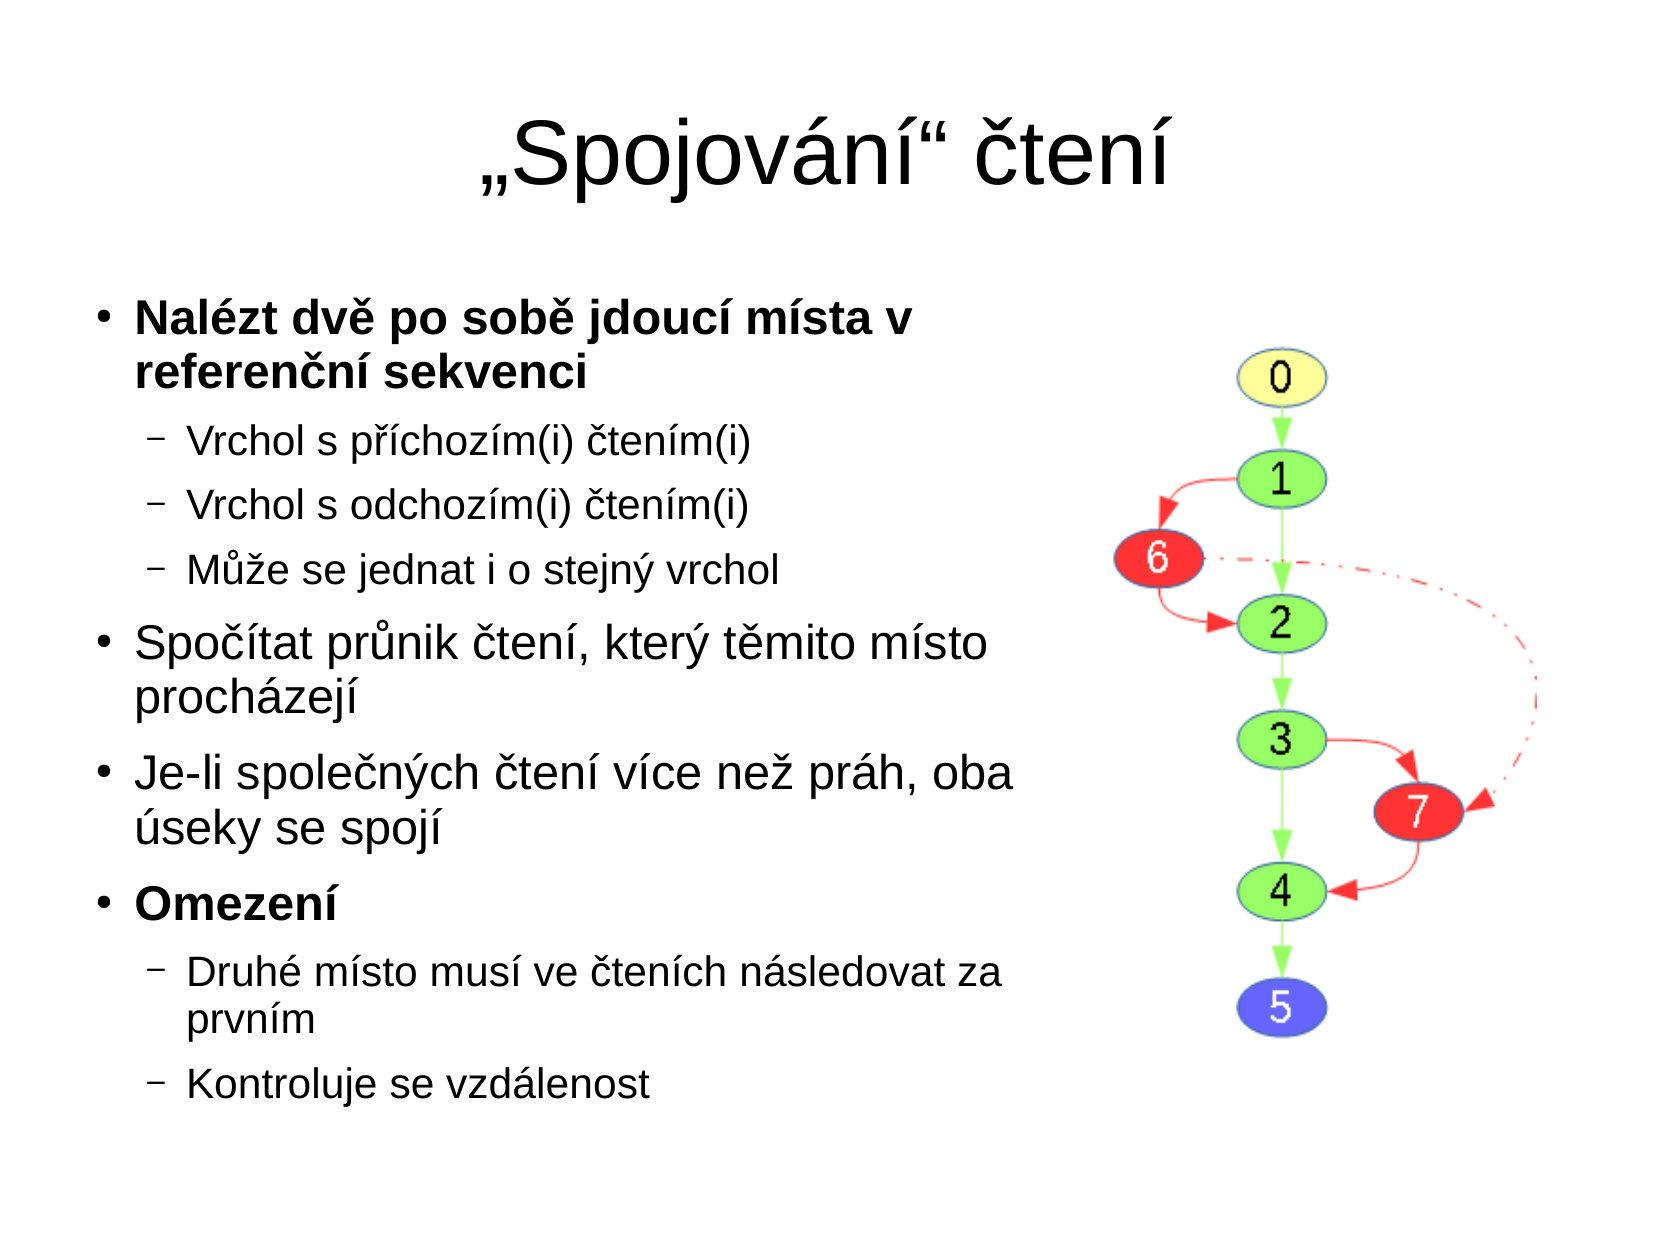

# „Spojování“ čtení
Nalézt dvě po sobě jdoucí místa v referenční sekvenci
Vrchol s příchozím(i) čtením(i)
Vrchol s odchozím(i) čtením(i)
Může se jednat i o stejný vrchol
Spočítat průnik čtení, který těmito místo procházejí
Je-li společných čtení více než práh, oba úseky se spojí
Omezení
Druhé místo musí ve čteních následovat za prvním
Kontroluje se vzdálenost